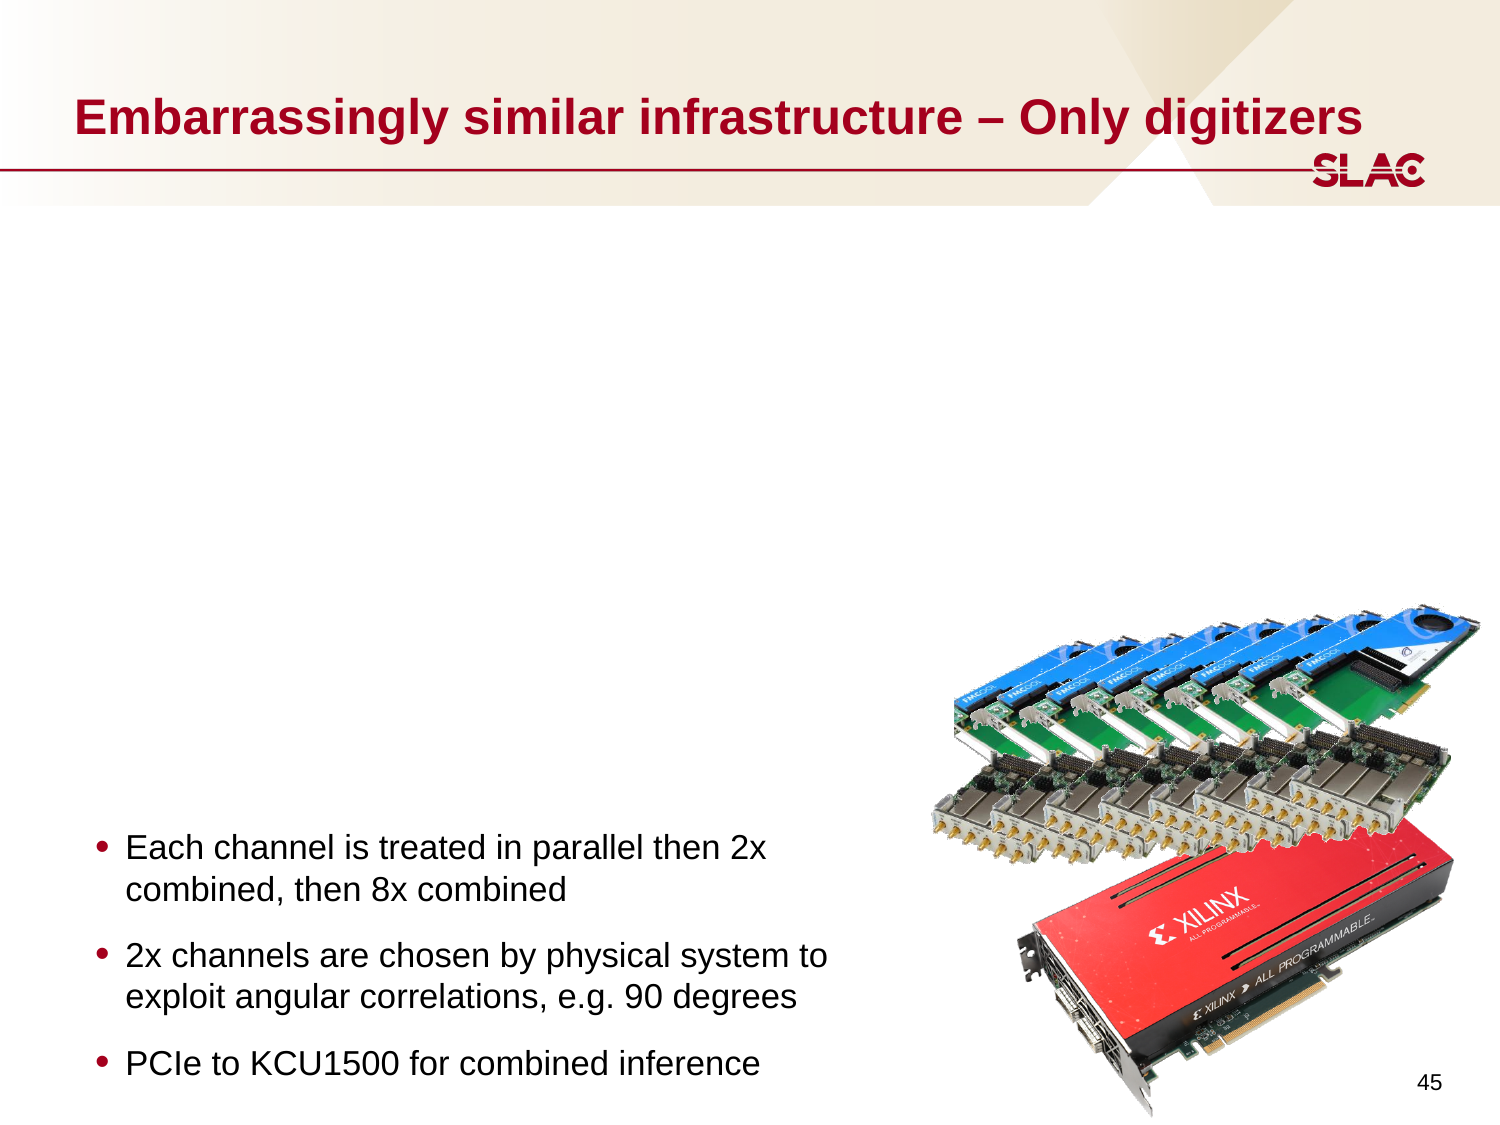

# Embarrassingly similar infrastructure – Only digitizers
Each channel is treated in parallel then 2x combined, then 8x combined
2x channels are chosen by physical system to exploit angular correlations, e.g. 90 degrees
PCIe to KCU1500 for combined inference